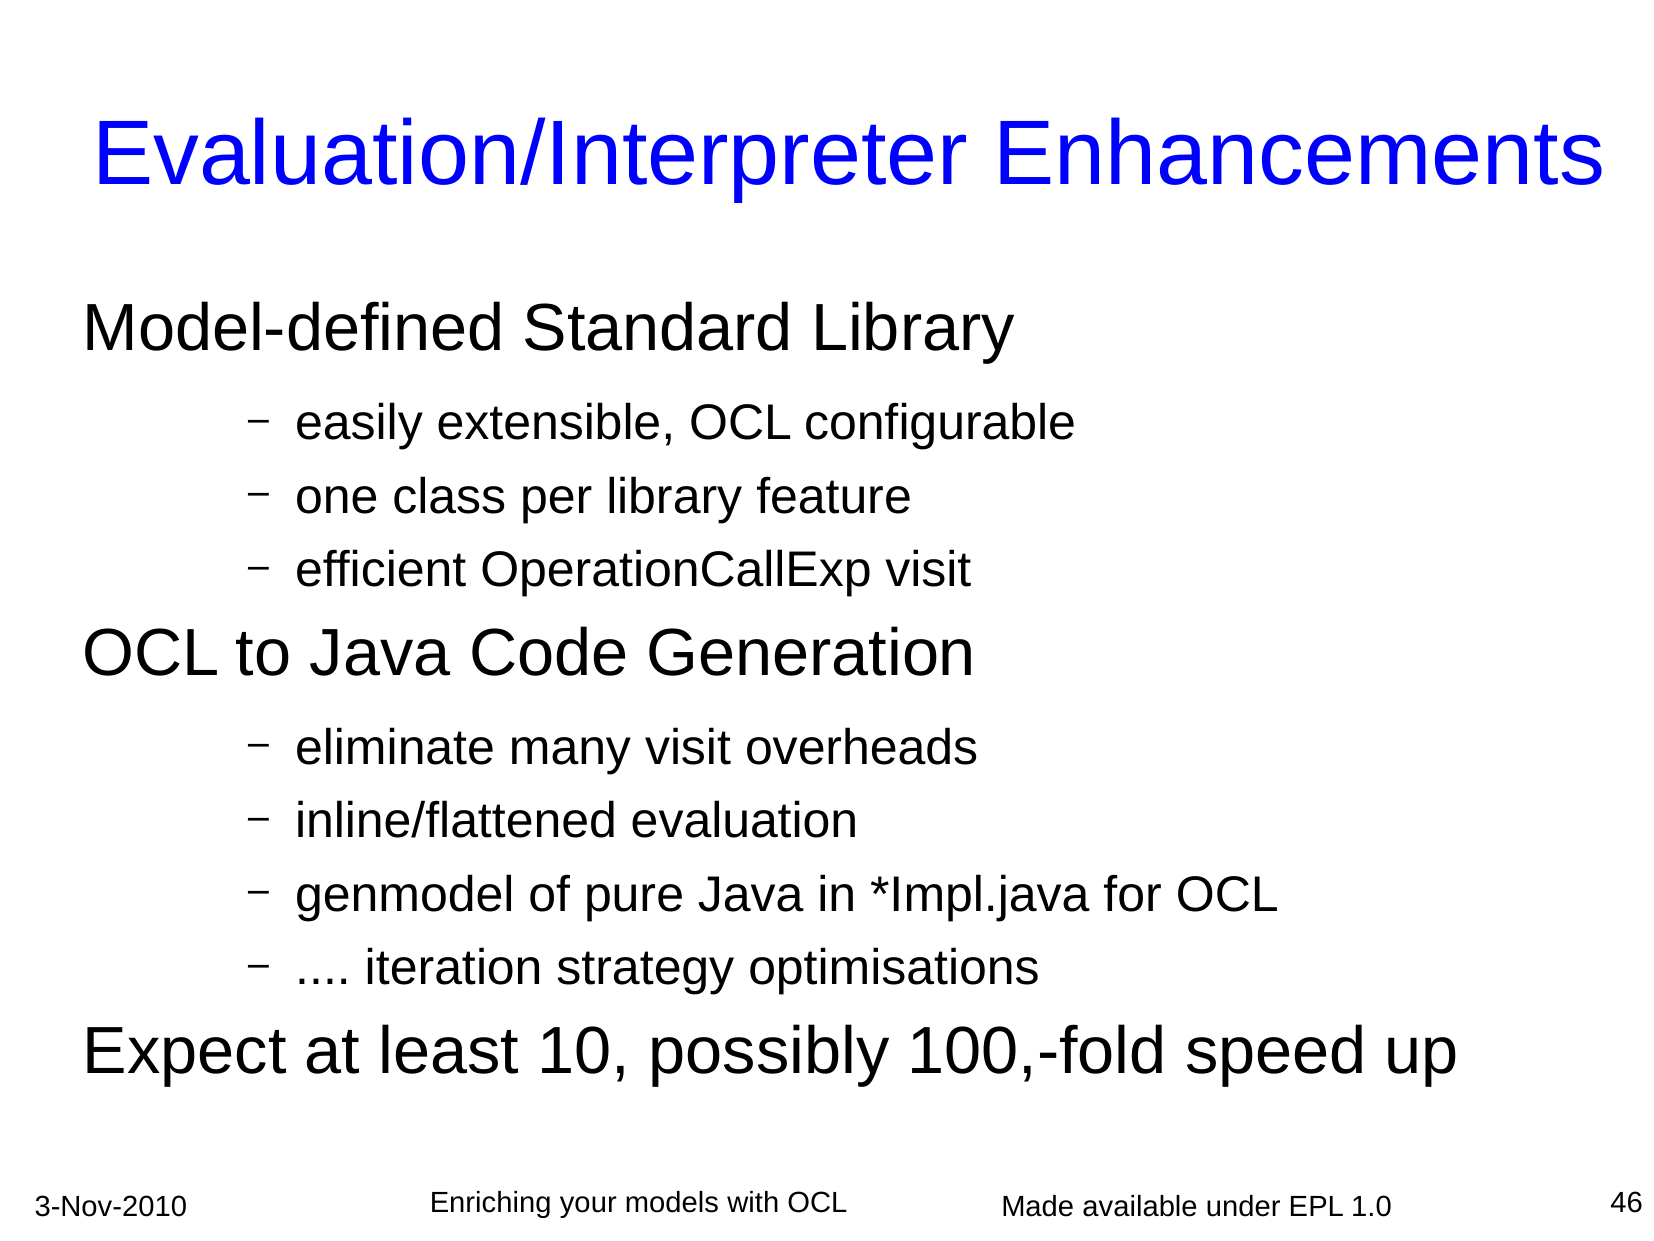

# Evaluation/Interpreter Enhancements
Model-defined Standard Library
easily extensible, OCL configurable
one class per library feature
efficient OperationCallExp visit
OCL to Java Code Generation
eliminate many visit overheads
inline/flattened evaluation
genmodel of pure Java in *Impl.java for OCL
.... iteration strategy optimisations
Expect at least 10, possibly 100,-fold speed up
Enriching your models with OCL
46
3-Nov-2010